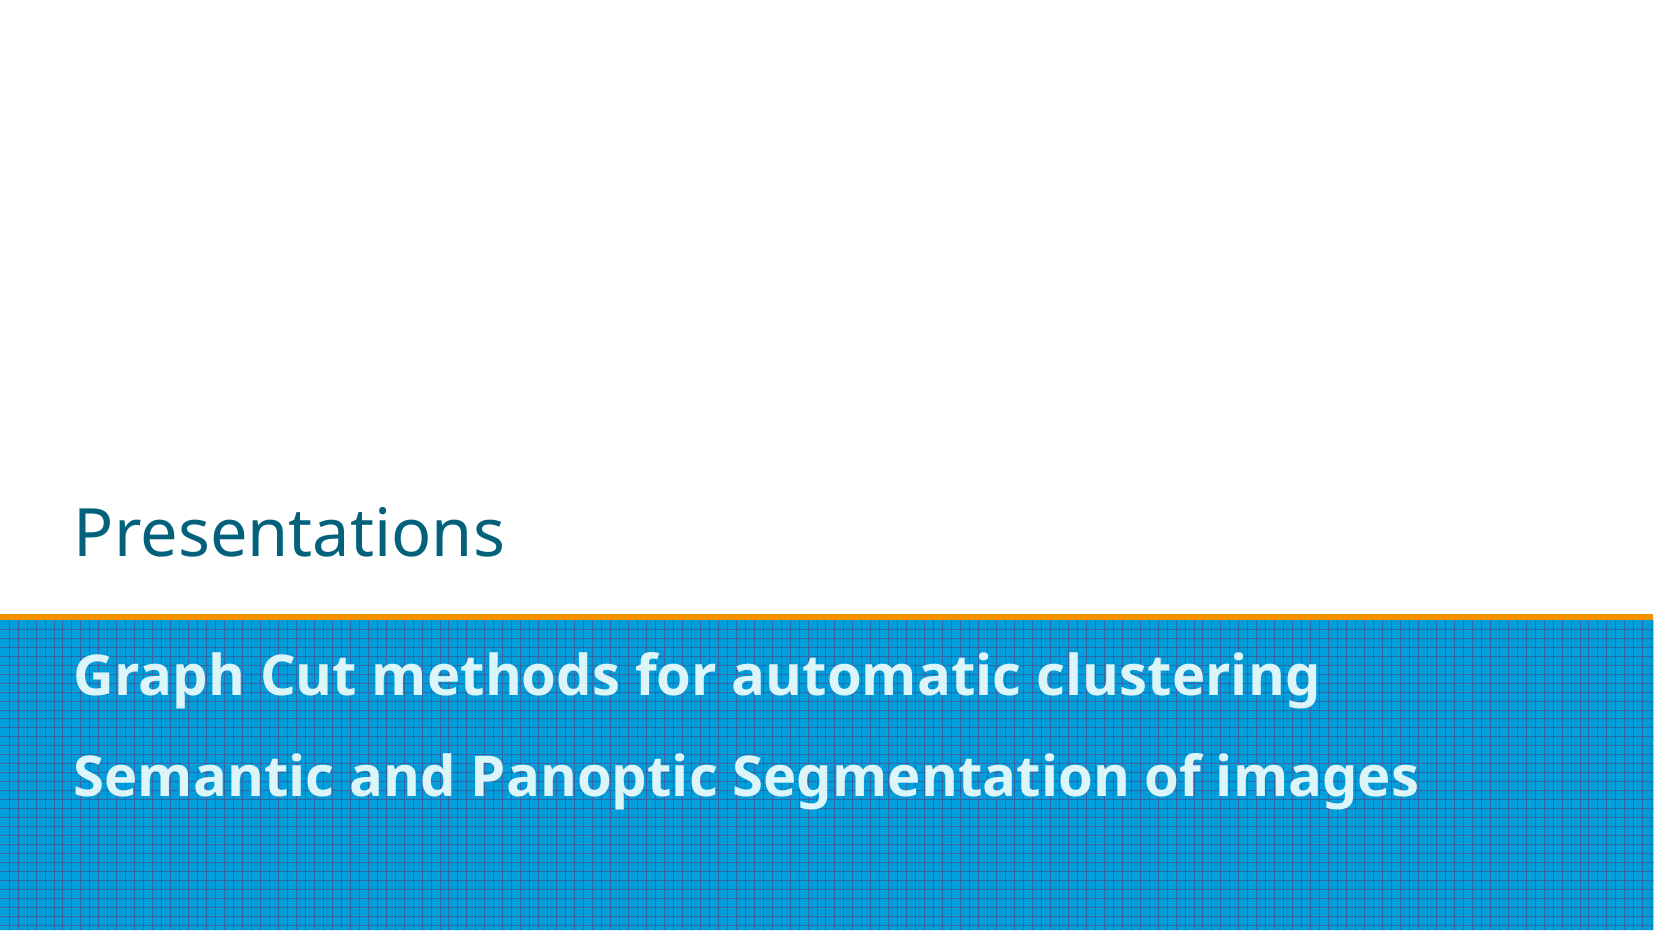

# Presentations
Graph Cut methods for automatic clustering
Semantic and Panoptic Segmentation of images